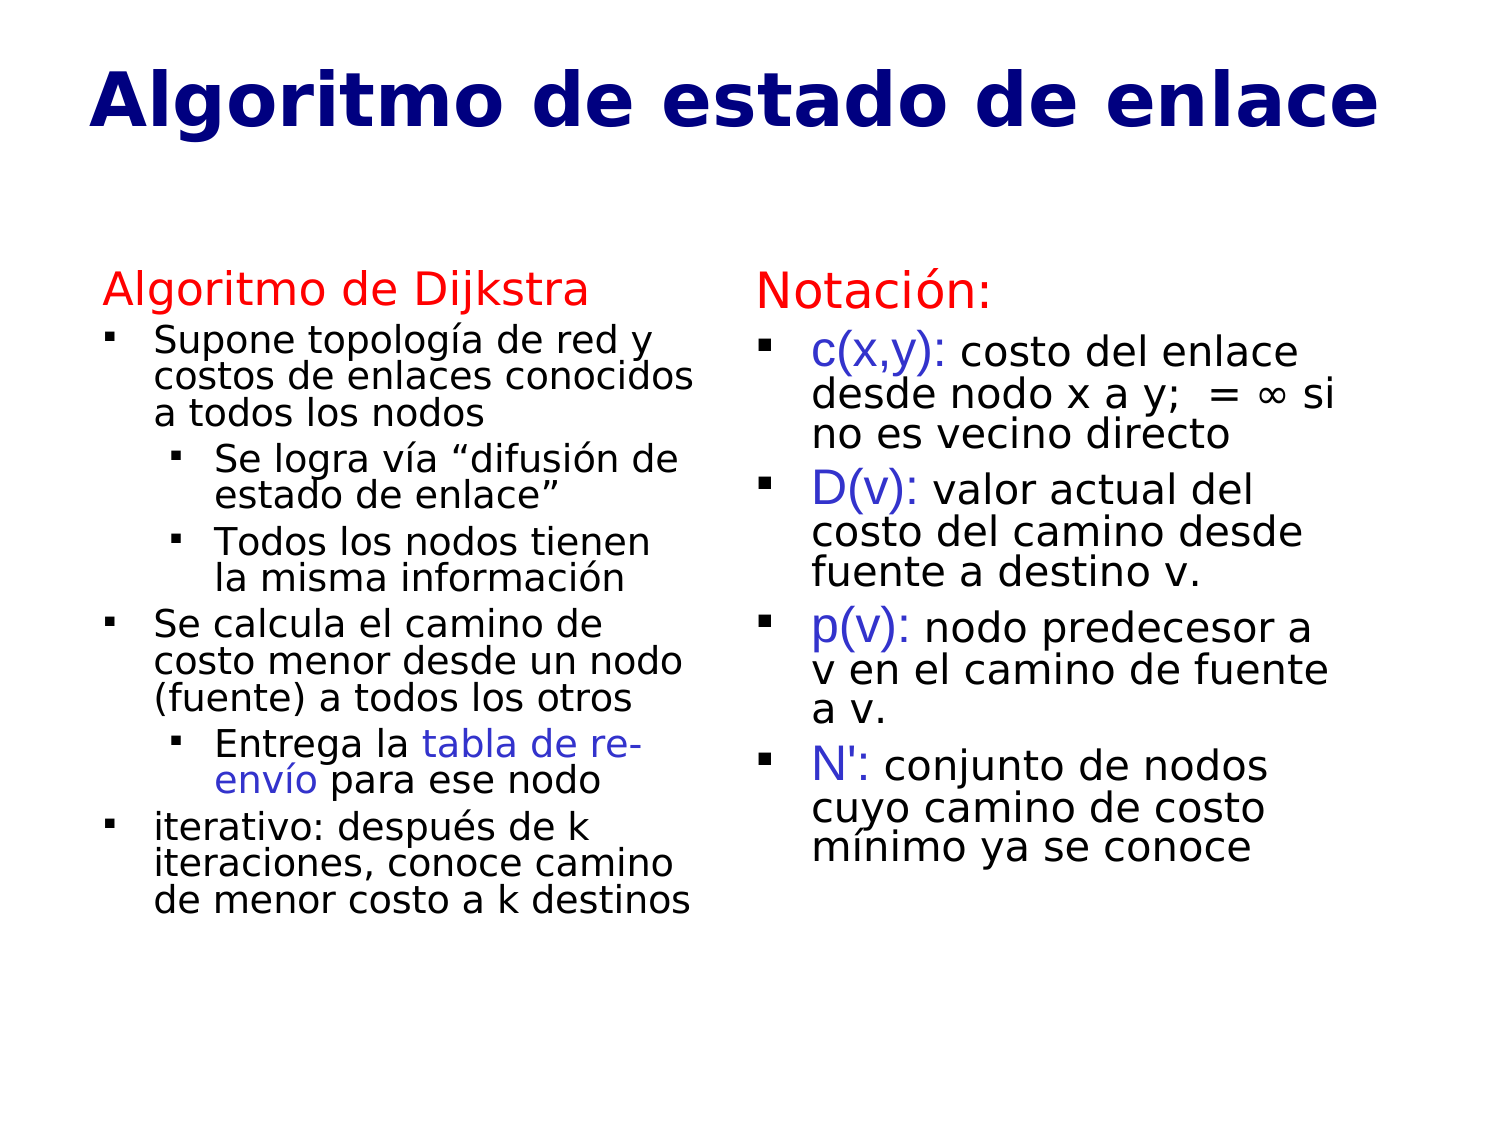

# Algoritmo de estado de enlace
Algoritmo de Dijkstra
Supone topología de red y costos de enlaces conocidos a todos los nodos
Se logra vía “difusión de estado de enlace”
Todos los nodos tienen la misma información
Se calcula el camino de costo menor desde un nodo (fuente) a todos los otros
Entrega la tabla de re-envío para ese nodo
iterativo: después de k iteraciones, conoce camino de menor costo a k destinos
Notación:
c(x,y): costo del enlace desde nodo x a y; = ∞ si no es vecino directo
D(v): valor actual del costo del camino desde fuente a destino v.
p(v): nodo predecesor a v en el camino de fuente a v.
N': conjunto de nodos cuyo camino de costo mínimo ya se conoce